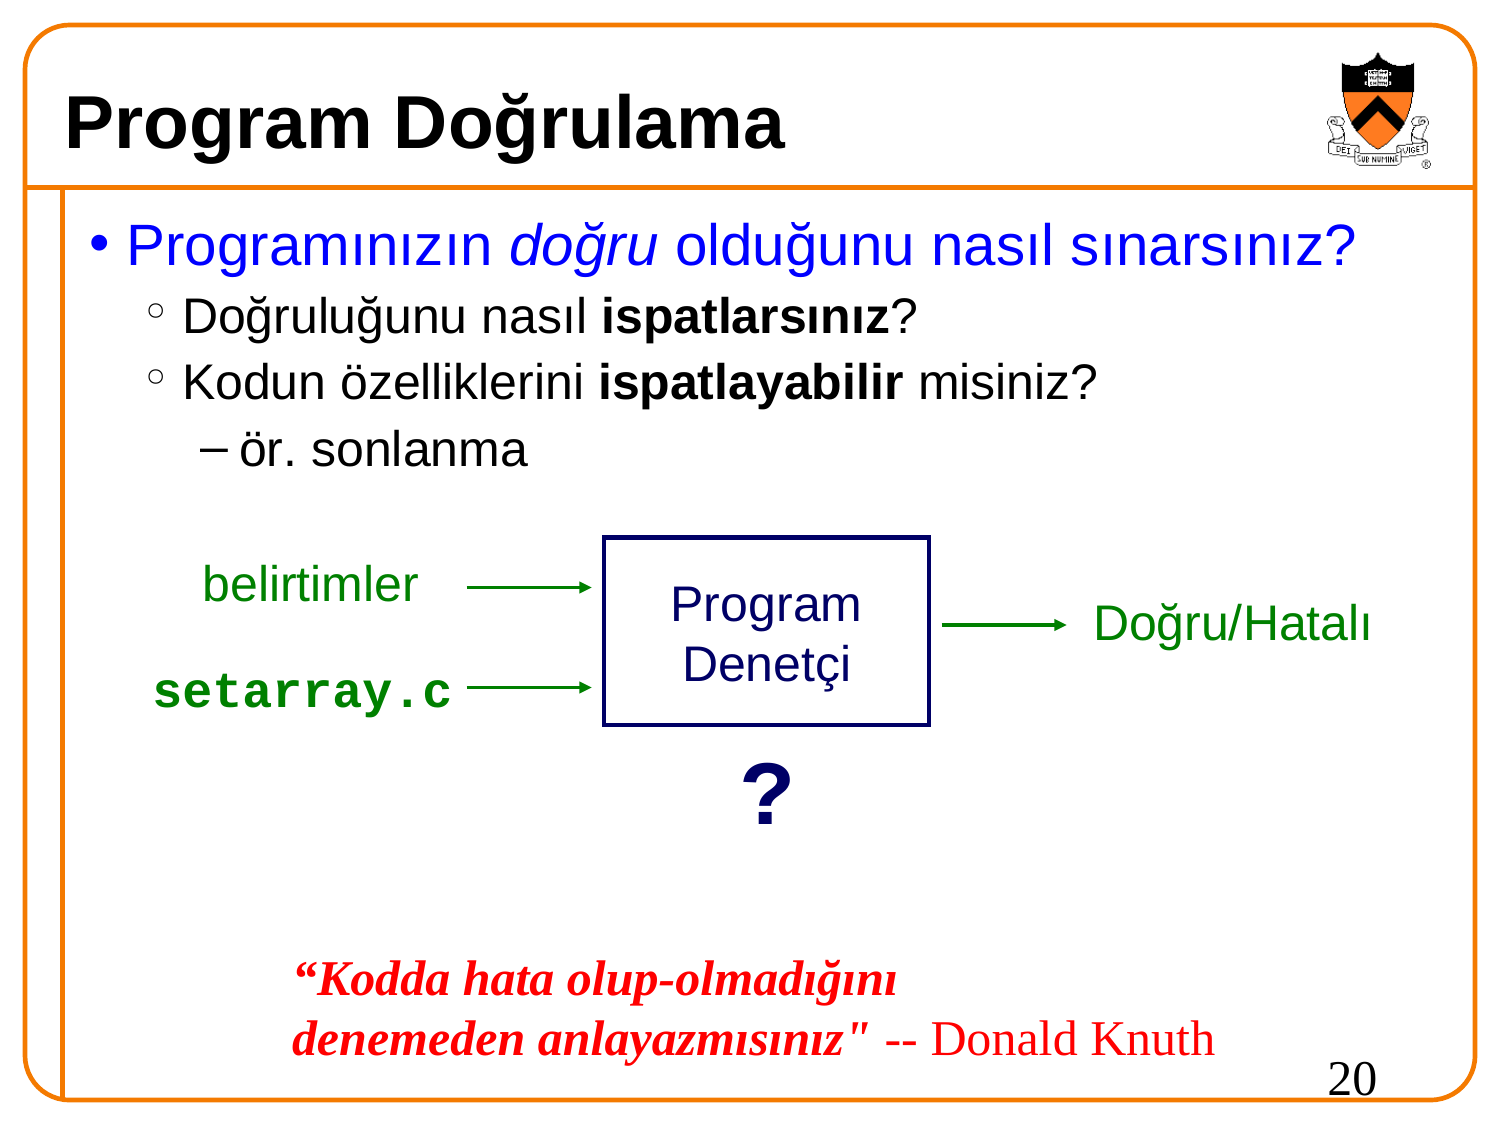

# Program Doğrulama
Programınızın doğru olduğunu nasıl sınarsınız?
Doğruluğunu nasıl ispatlarsınız?
Kodun özelliklerini ispatlayabilir misiniz?
ör. sonlanma
Program
Denetçi
belirtimler
Doğru/Hatalı
setarray.c
?
“Kodda hata olup-olmadığını
denemeden anlayazmısınız" -- Donald Knuth
20